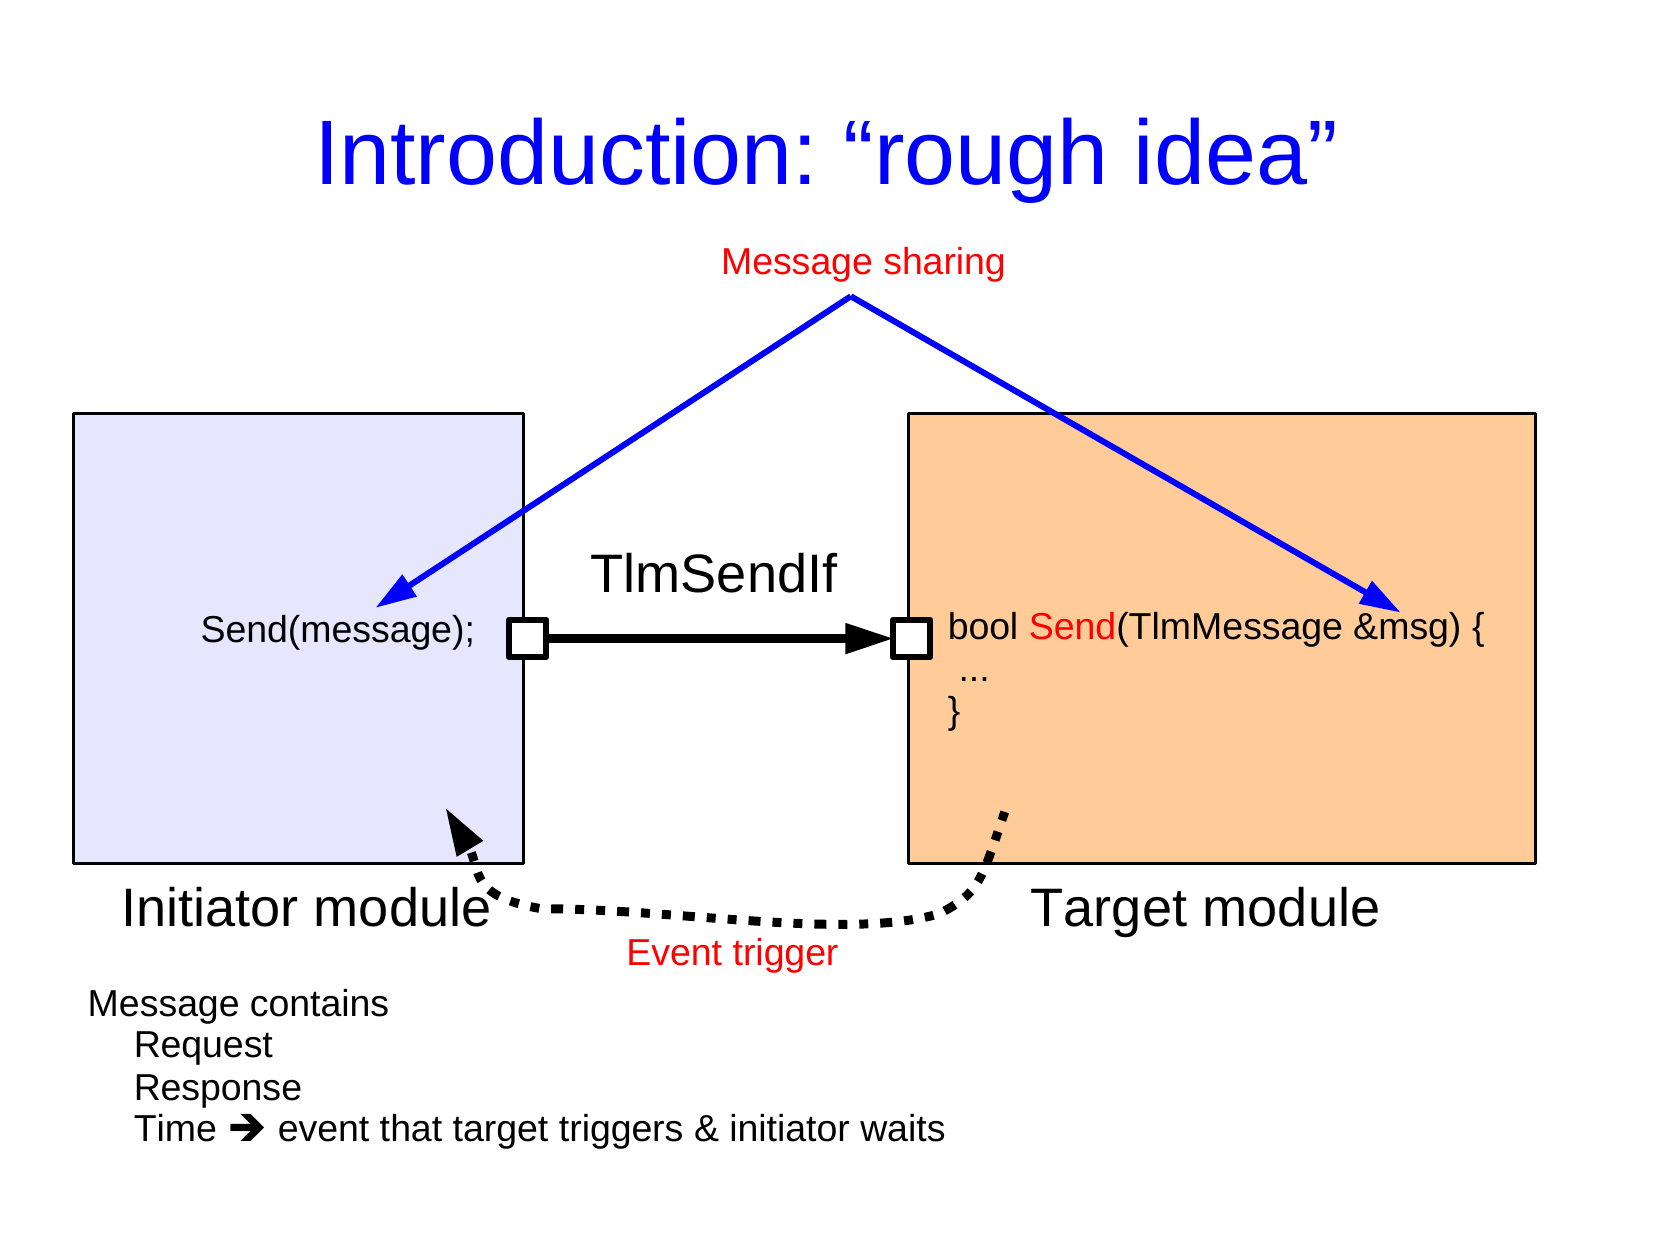

# Introduction: “rough idea”
Message sharing
TlmSendIf
bool Send(TlmMessage &msg) {
 ...
}
Send(message);
Initiator module
Target module
Event trigger
Message contains
 Request
 Response
 Time ➔ event that target triggers & initiator waits